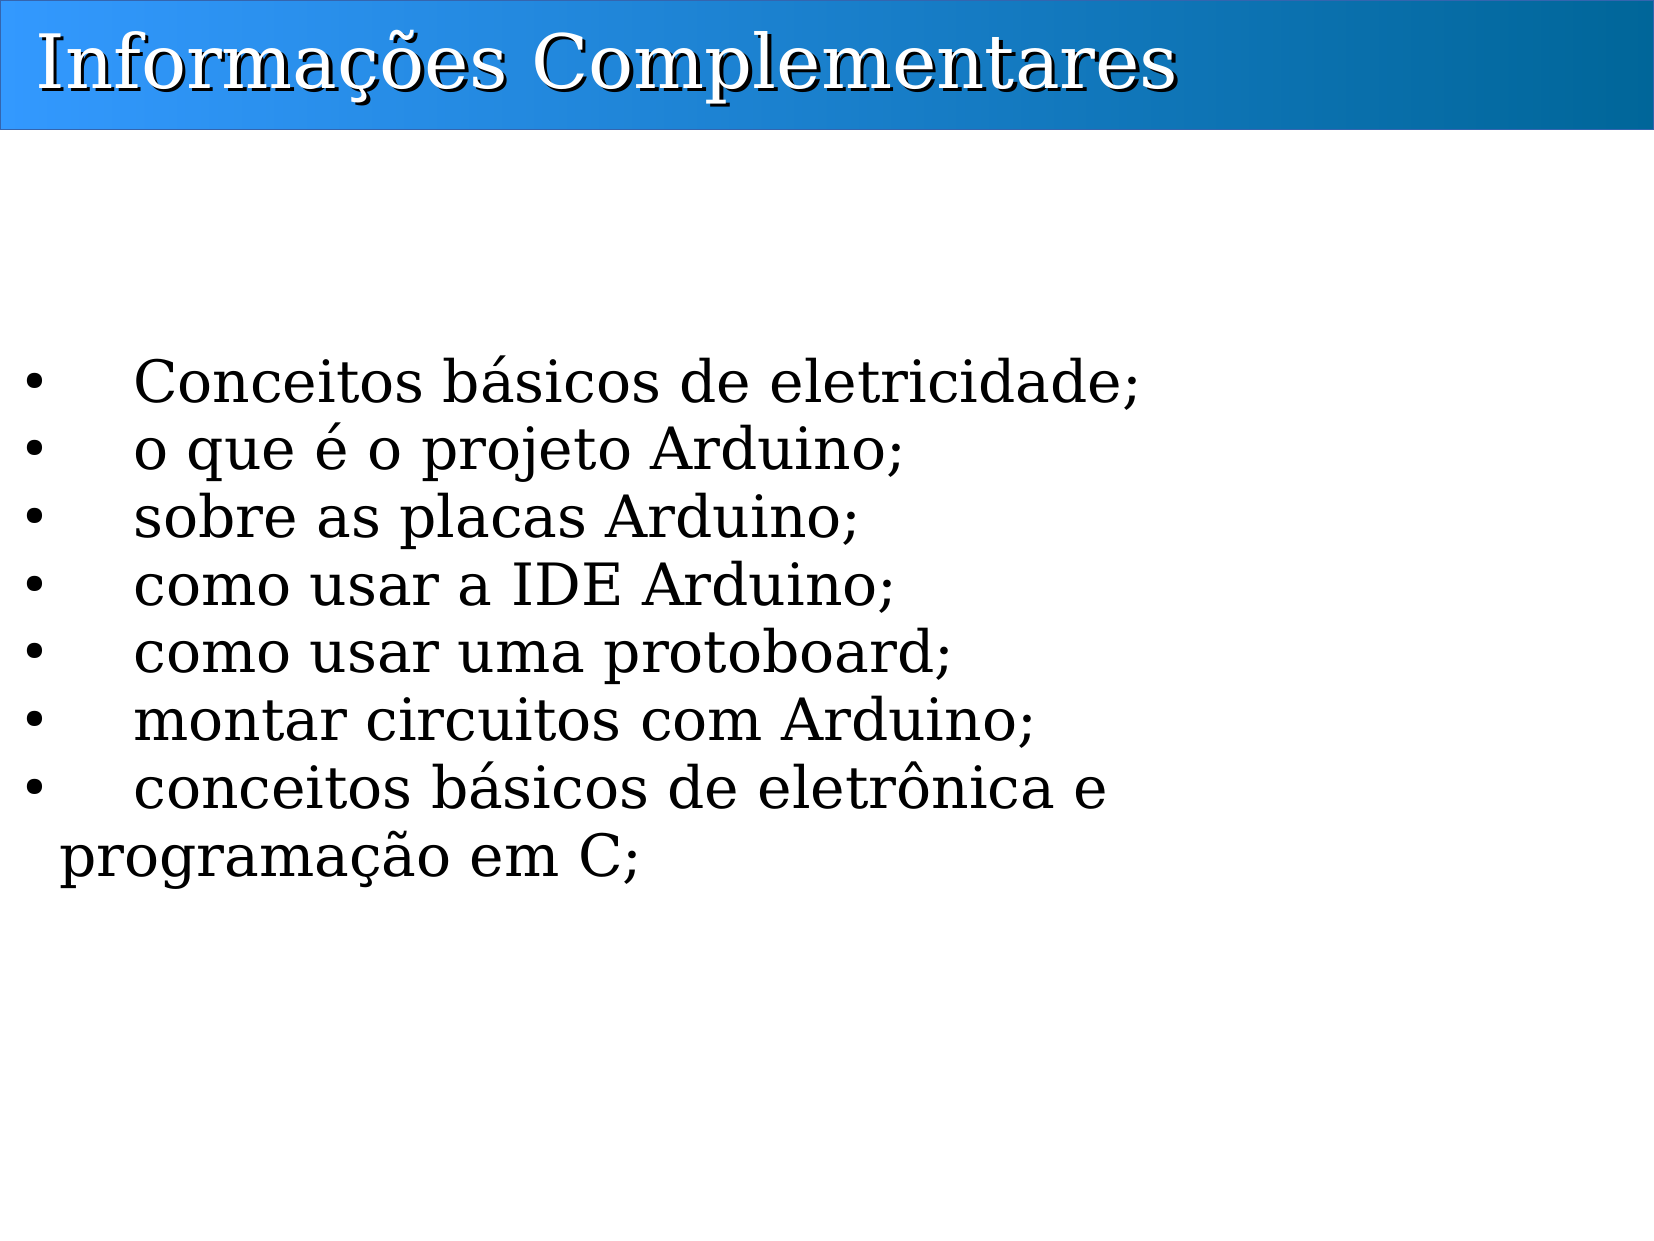

# Informações Complementares
 Conceitos básicos de eletricidade;
 o que é o projeto Arduino;
 sobre as placas Arduino;
 como usar a IDE Arduino;
 como usar uma protoboard;
 montar circuitos com Arduino;
 conceitos básicos de eletrônica e 	 programação em C;